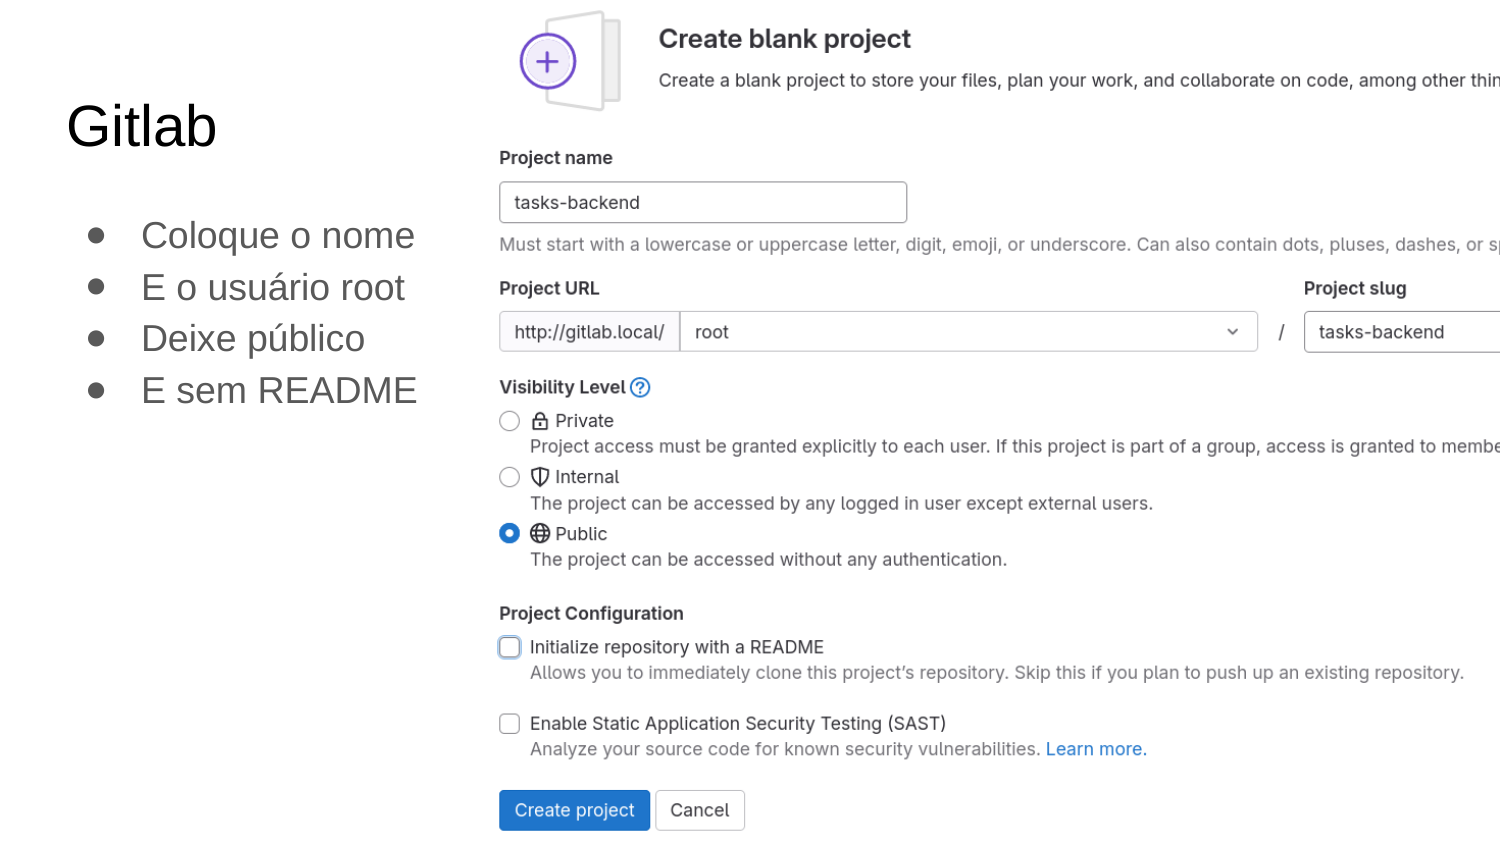

# Gitlab
Coloque o nome
E o usuário root
Deixe público
E sem README